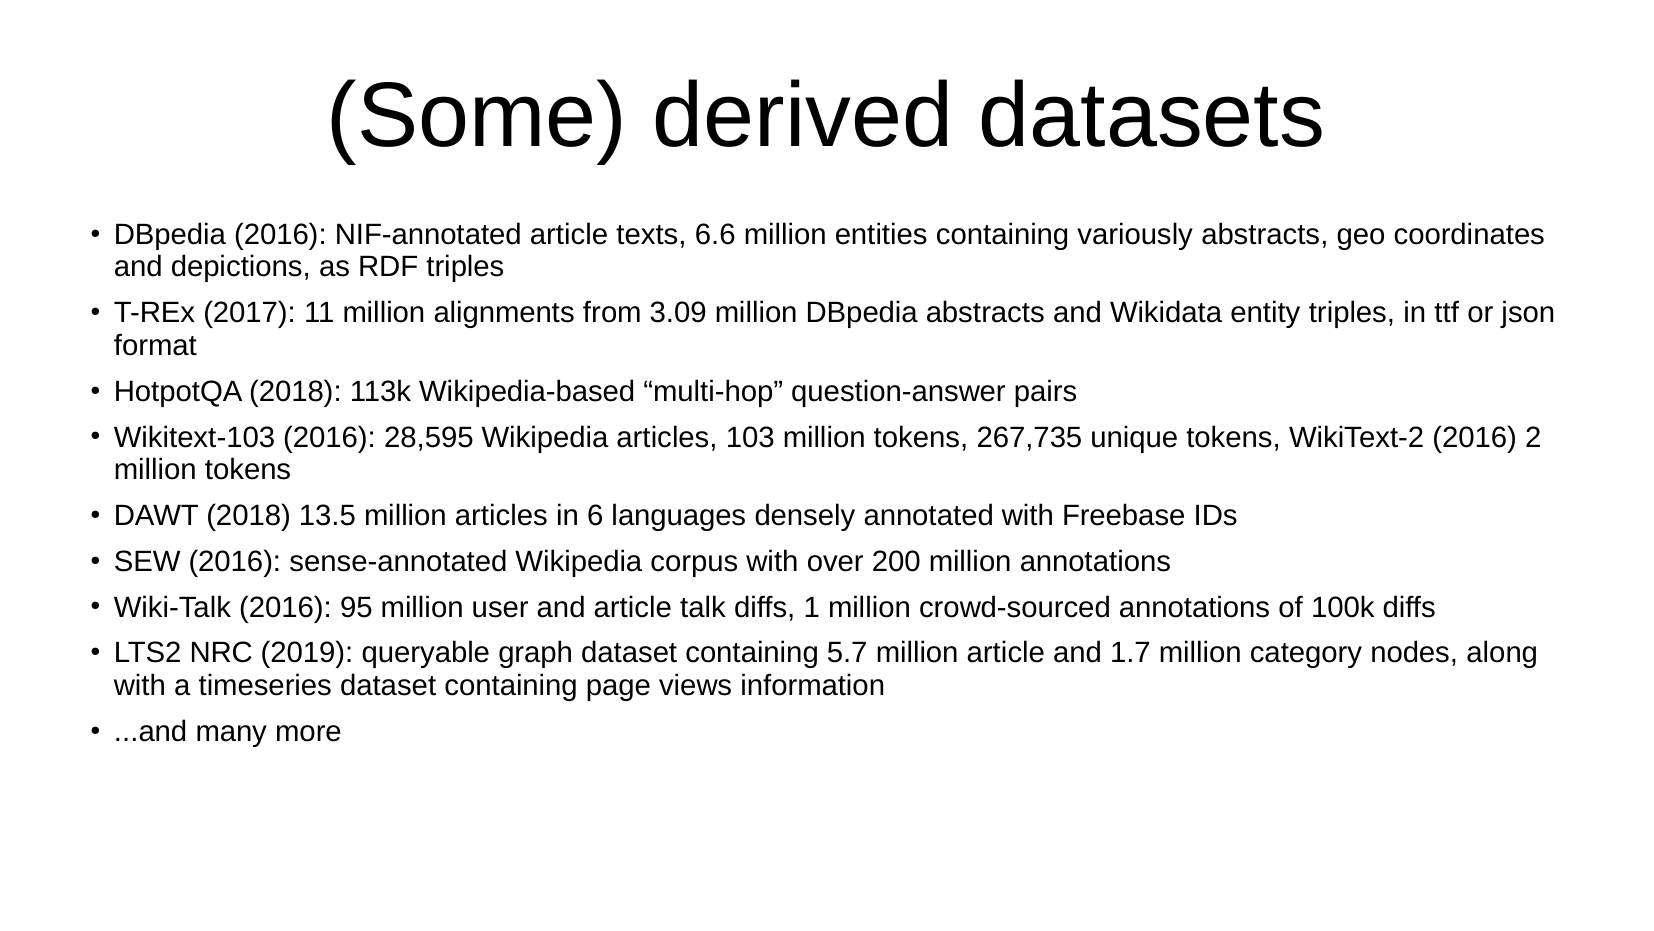

# (Some) derived datasets
DBpedia (2016): NIF-annotated article texts, 6.6 million entities containing variously abstracts, geo coordinates and depictions, as RDF triples
T-REx (2017): 11 million alignments from 3.09 million DBpedia abstracts and Wikidata entity triples, in ttf or json format
HotpotQA (2018): 113k Wikipedia-based “multi-hop” question-answer pairs
Wikitext-103 (2016): 28,595 Wikipedia articles, 103 million tokens, 267,735 unique tokens, WikiText-2 (2016) 2 million tokens
DAWT (2018) 13.5 million articles in 6 languages densely annotated with Freebase IDs
SEW (2016): sense-annotated Wikipedia corpus with over 200 million annotations
Wiki-Talk (2016): 95 million user and article talk diffs, 1 million crowd-sourced annotations of 100k diffs
LTS2 NRC (2019): queryable graph dataset containing 5.7 million article and 1.7 million category nodes, along with a timeseries dataset containing page views information
...and many more